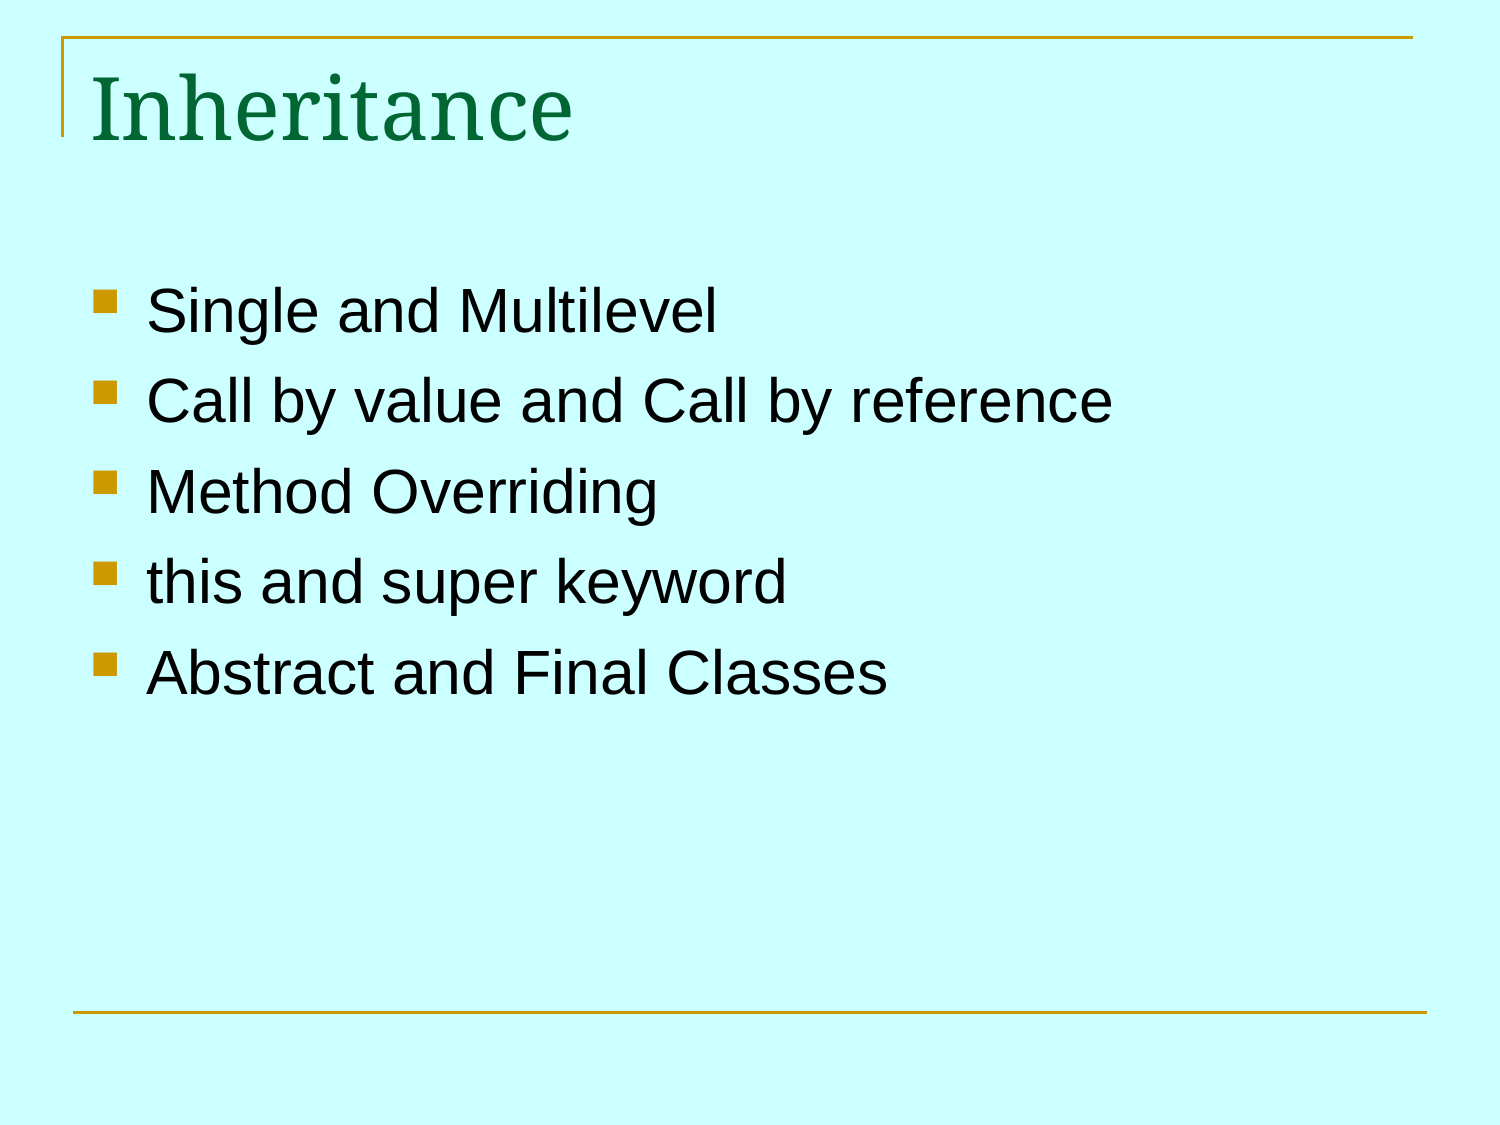

# Inheritance
Single and Multilevel
Call by value and Call by reference
Method Overriding
this and super keyword
Abstract and Final Classes